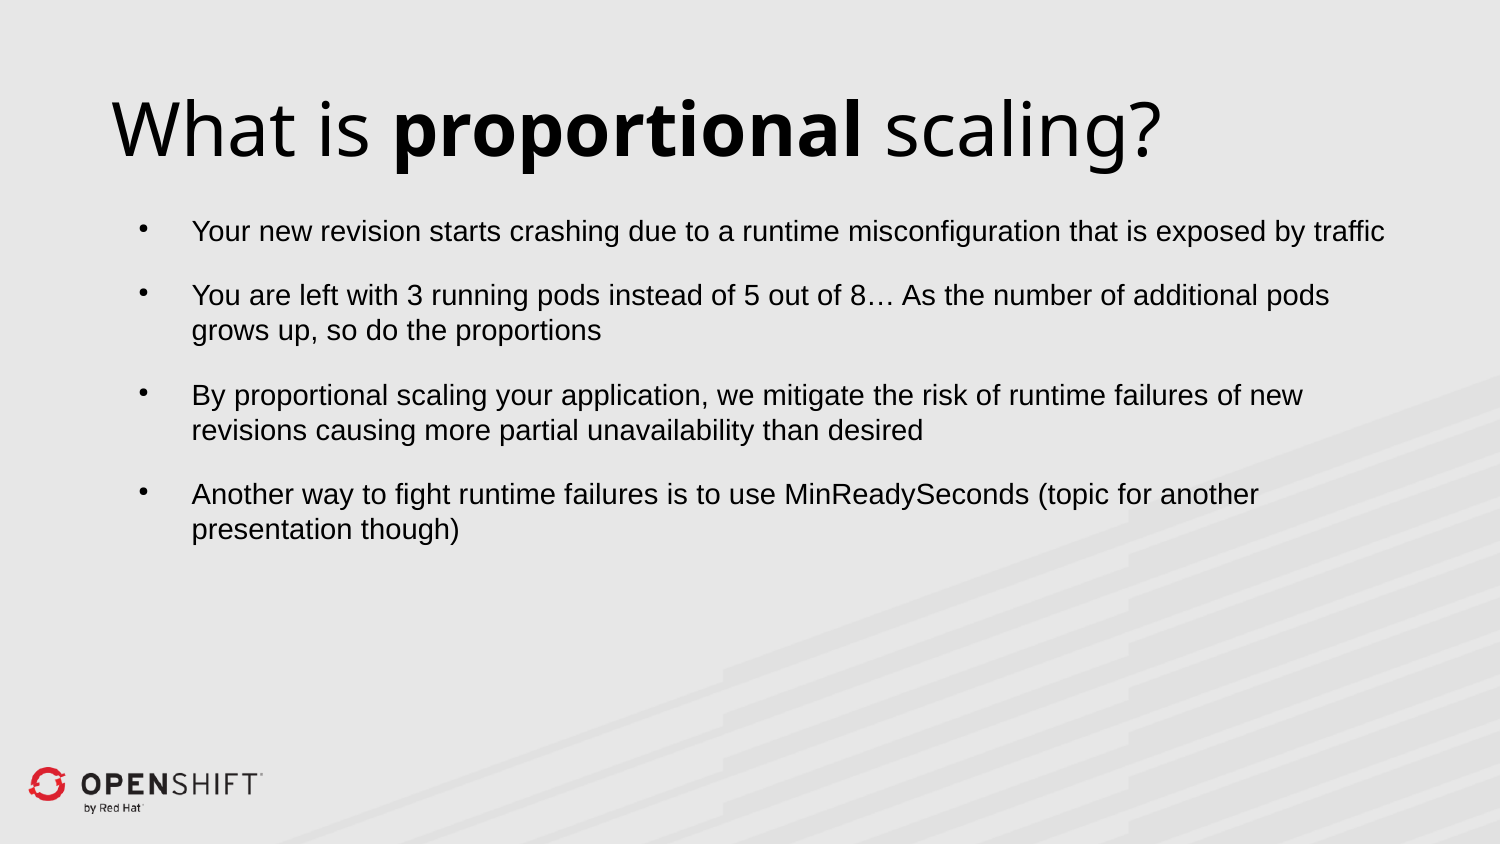

What is proportional scaling?
# Your new revision starts crashing due to a runtime misconfiguration that is exposed by traffic
You are left with 3 running pods instead of 5 out of 8… As the number of additional pods grows up, so do the proportions
By proportional scaling your application, we mitigate the risk of runtime failures of new revisions causing more partial unavailability than desired
Another way to fight runtime failures is to use MinReadySeconds (topic for another presentation though)